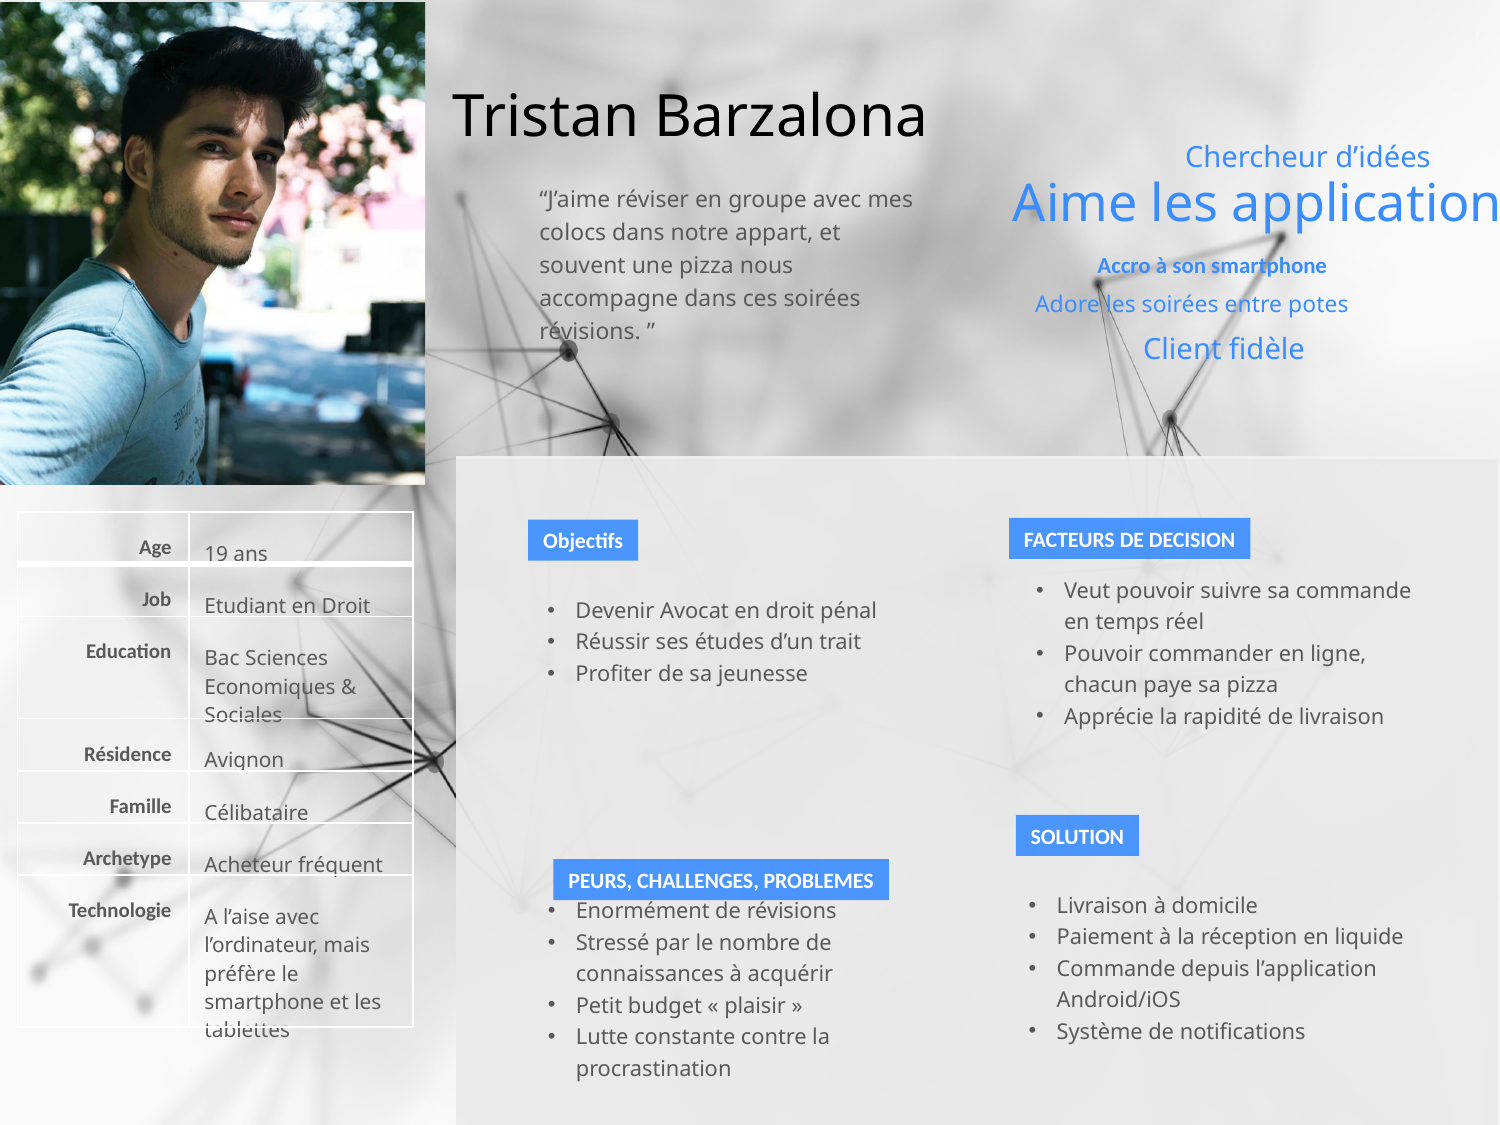

Tristan Barzalona
Chercheur d’idées
Aime les applications
Accro à son smartphone
Adore les soirées entre potes
Client fidèle
“J’aime réviser en groupe avec mes colocs dans notre appart, et souvent une pizza nous accompagne dans ces soirées révisions. ”
| Age | 19 ans |
| --- | --- |
| Job | Etudiant en Droit |
| Education | Bac Sciences Economiques & Sociales |
| Résidence | Avignon |
| Famille | Célibataire |
| Archetype | Acheteur fréquent |
| Technologie | A l’aise avec l’ordinateur, mais préfère le smartphone et les tablettes |
FACTEURS DE DECISION
Veut pouvoir suivre sa commande en temps réel
Pouvoir commander en ligne, chacun paye sa pizza
Apprécie la rapidité de livraison
Objectifs
Devenir Avocat en droit pénal
Réussir ses études d’un trait
Profiter de sa jeunesse
SOLUTION
Livraison à domicile
Paiement à la réception en liquide
Commande depuis l’application Android/iOS
Système de notifications
PEURS, CHALLENGES, PROBLEMES
Enormément de révisions
Stressé par le nombre de connaissances à acquérir
Petit budget « plaisir »
Lutte constante contre la procrastination